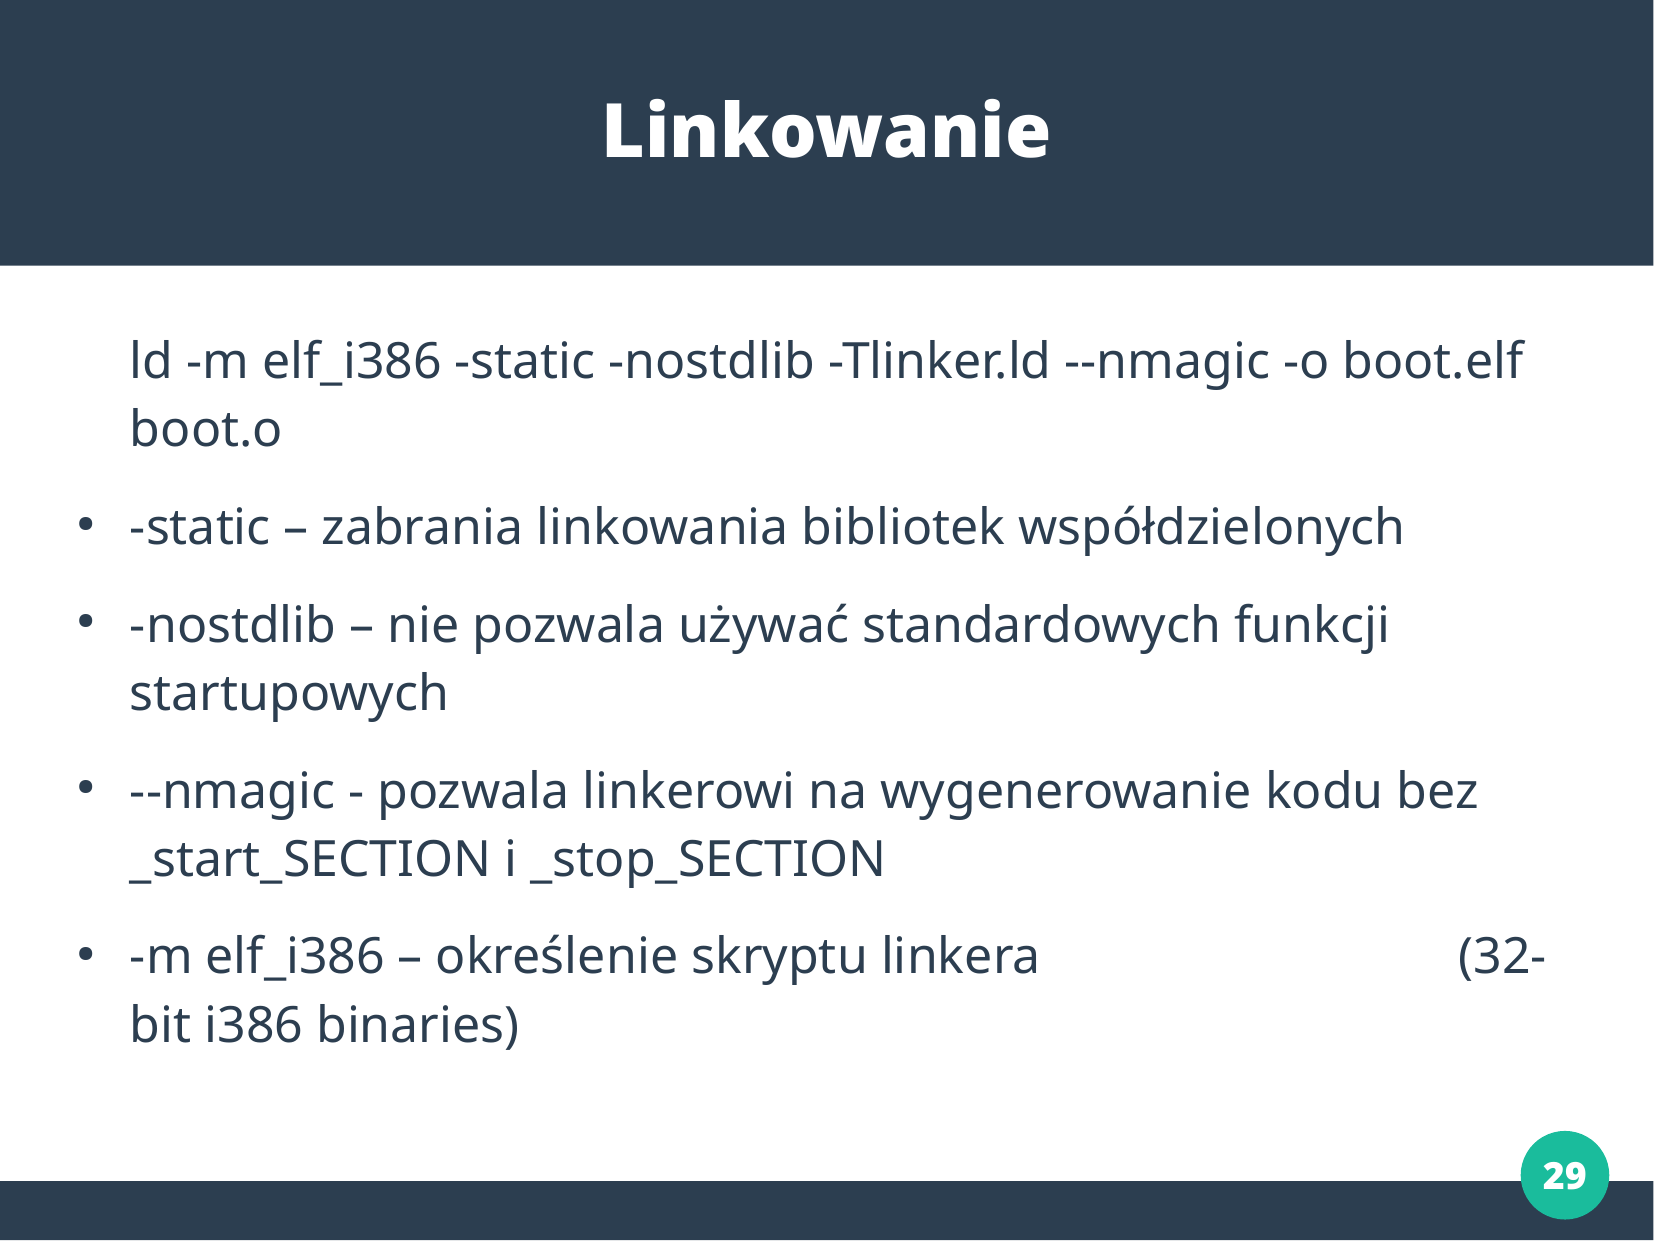

# Linkowanie
ld -m elf_i386 -static -nostdlib -Tlinker.ld --nmagic -o boot.elf boot.o
-static – zabrania linkowania bibliotek współdzielonych
-nostdlib – nie pozwala używać standardowych funkcji startupowych
--nmagic - pozwala linkerowi na wygenerowanie kodu bez _start_SECTION i _stop_SECTION
-m elf_i386 – określenie skryptu linkera 						(32-bit i386 binaries)
29